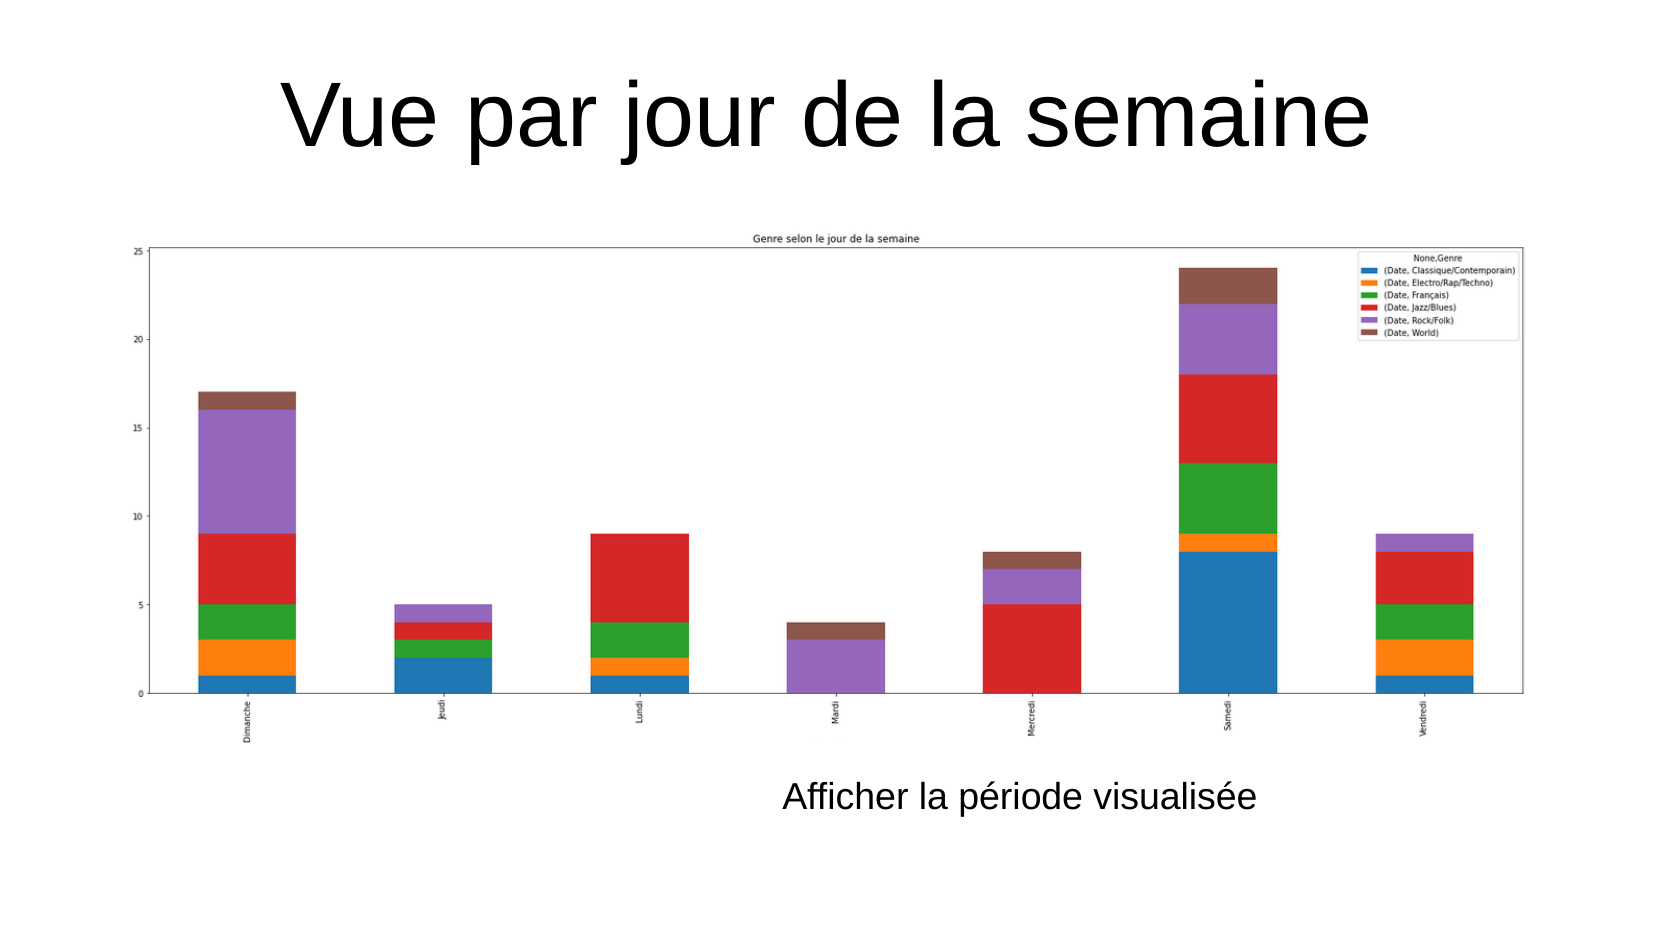

# Vue par jour de la semaine
Afficher la période visualisée